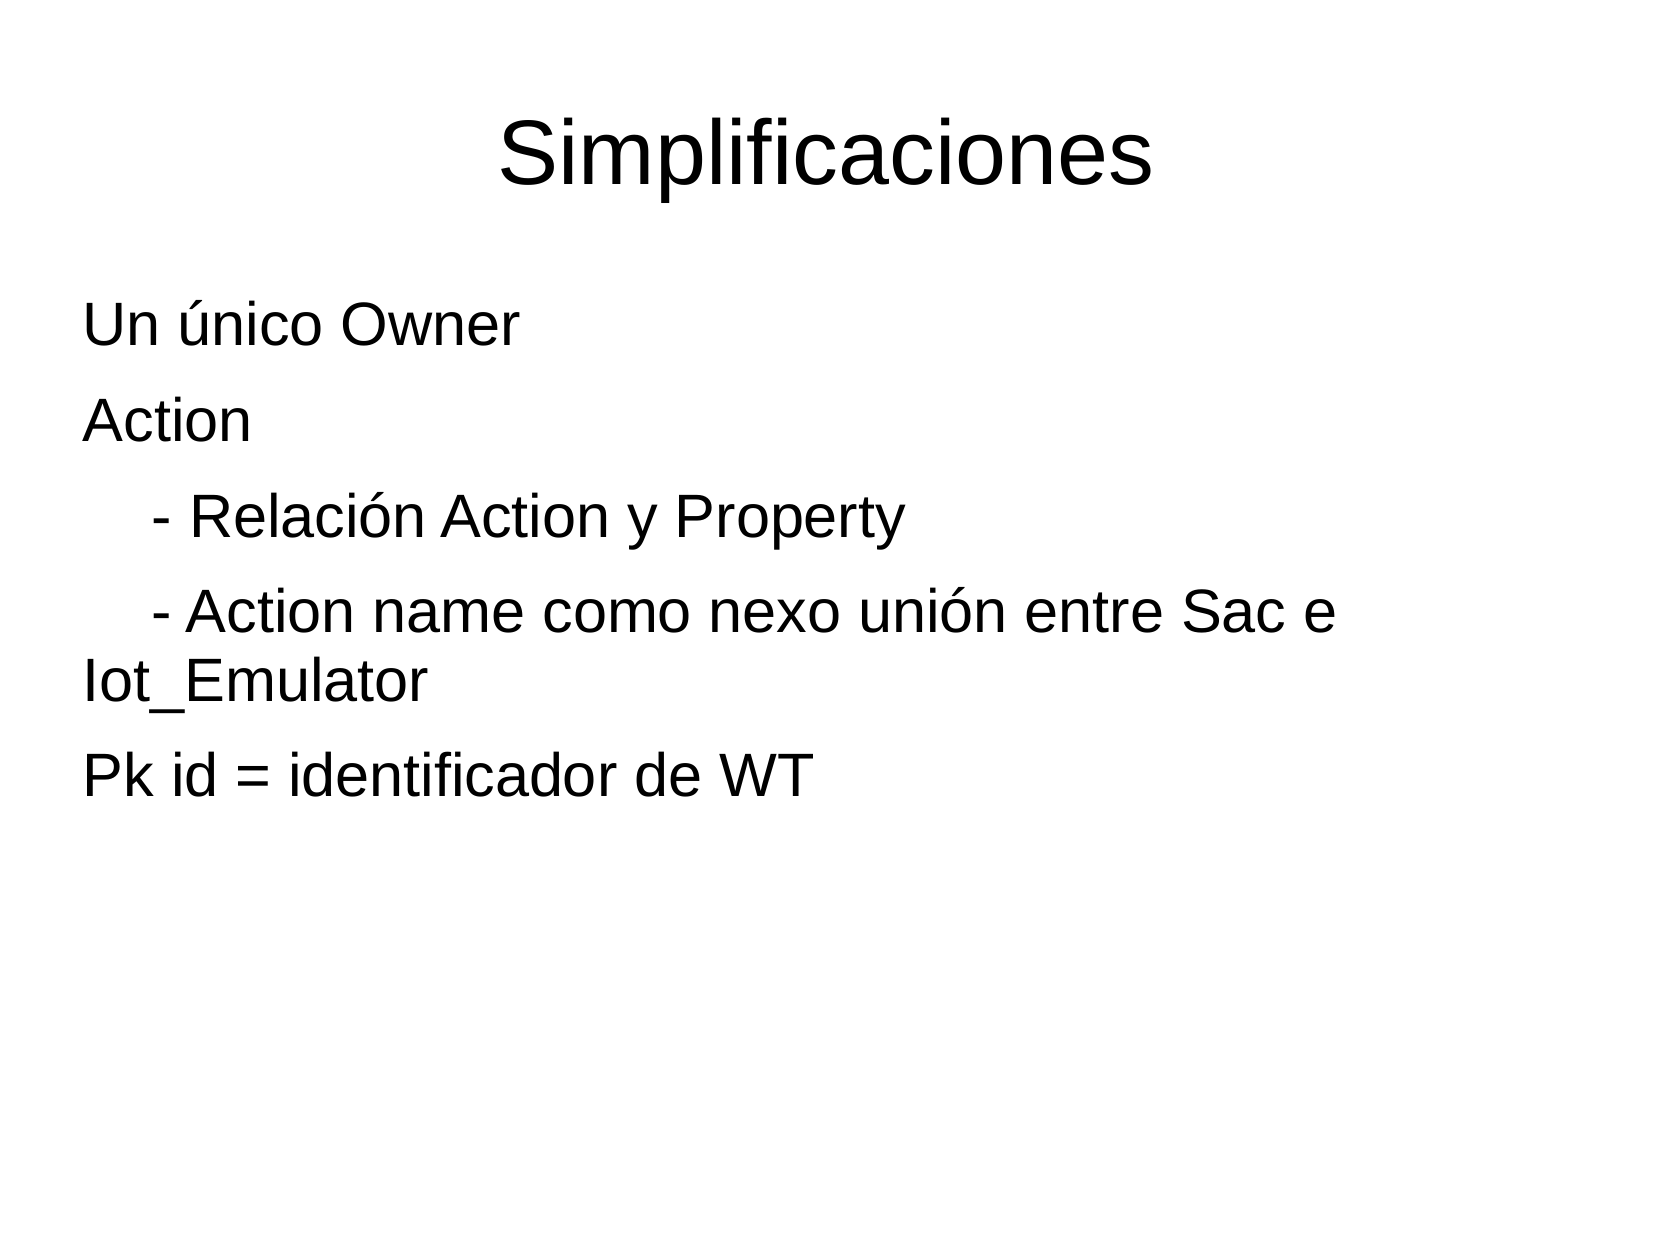

# Simplificaciones
Un único Owner
Action
	- Relación Action y Property
	- Action name como nexo unión entre Sac e Iot_Emulator
Pk id = identificador de WT